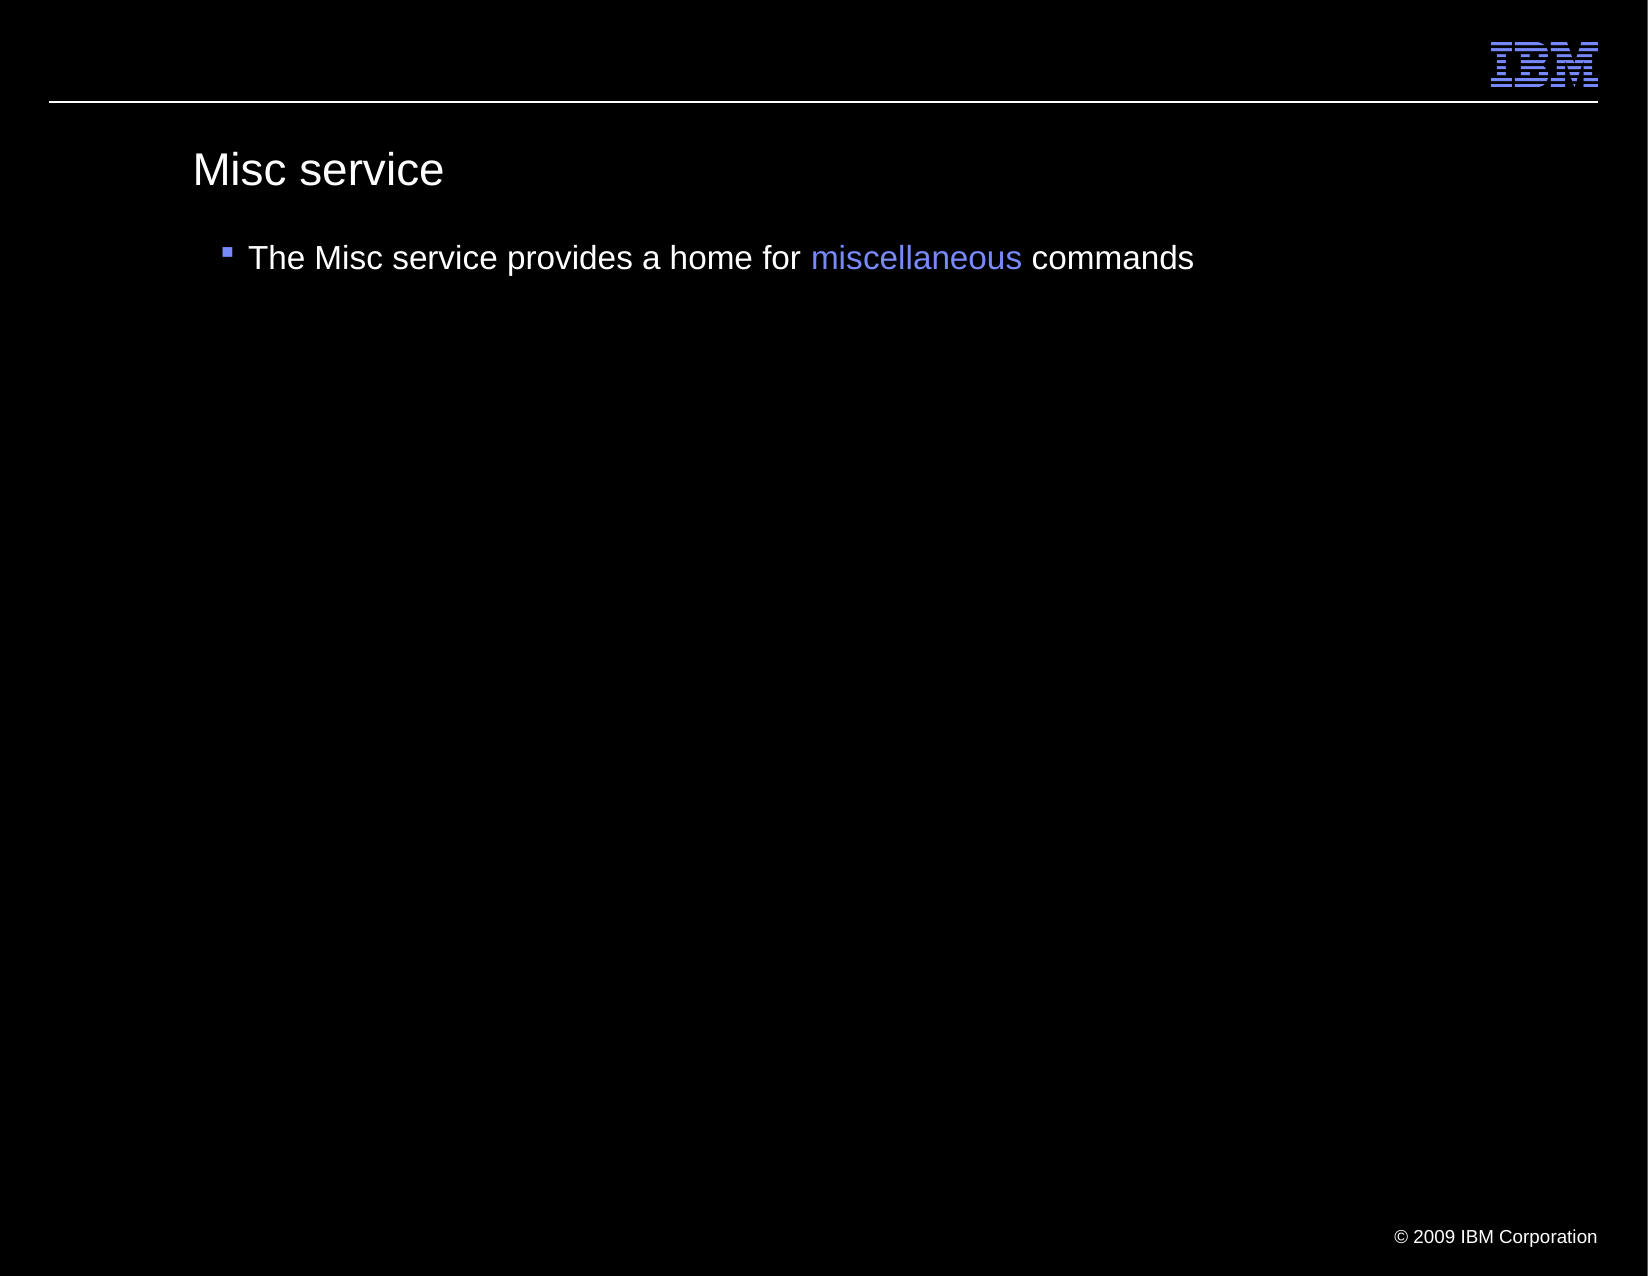

# Misc service
The Misc service provides a home for miscellaneous commands